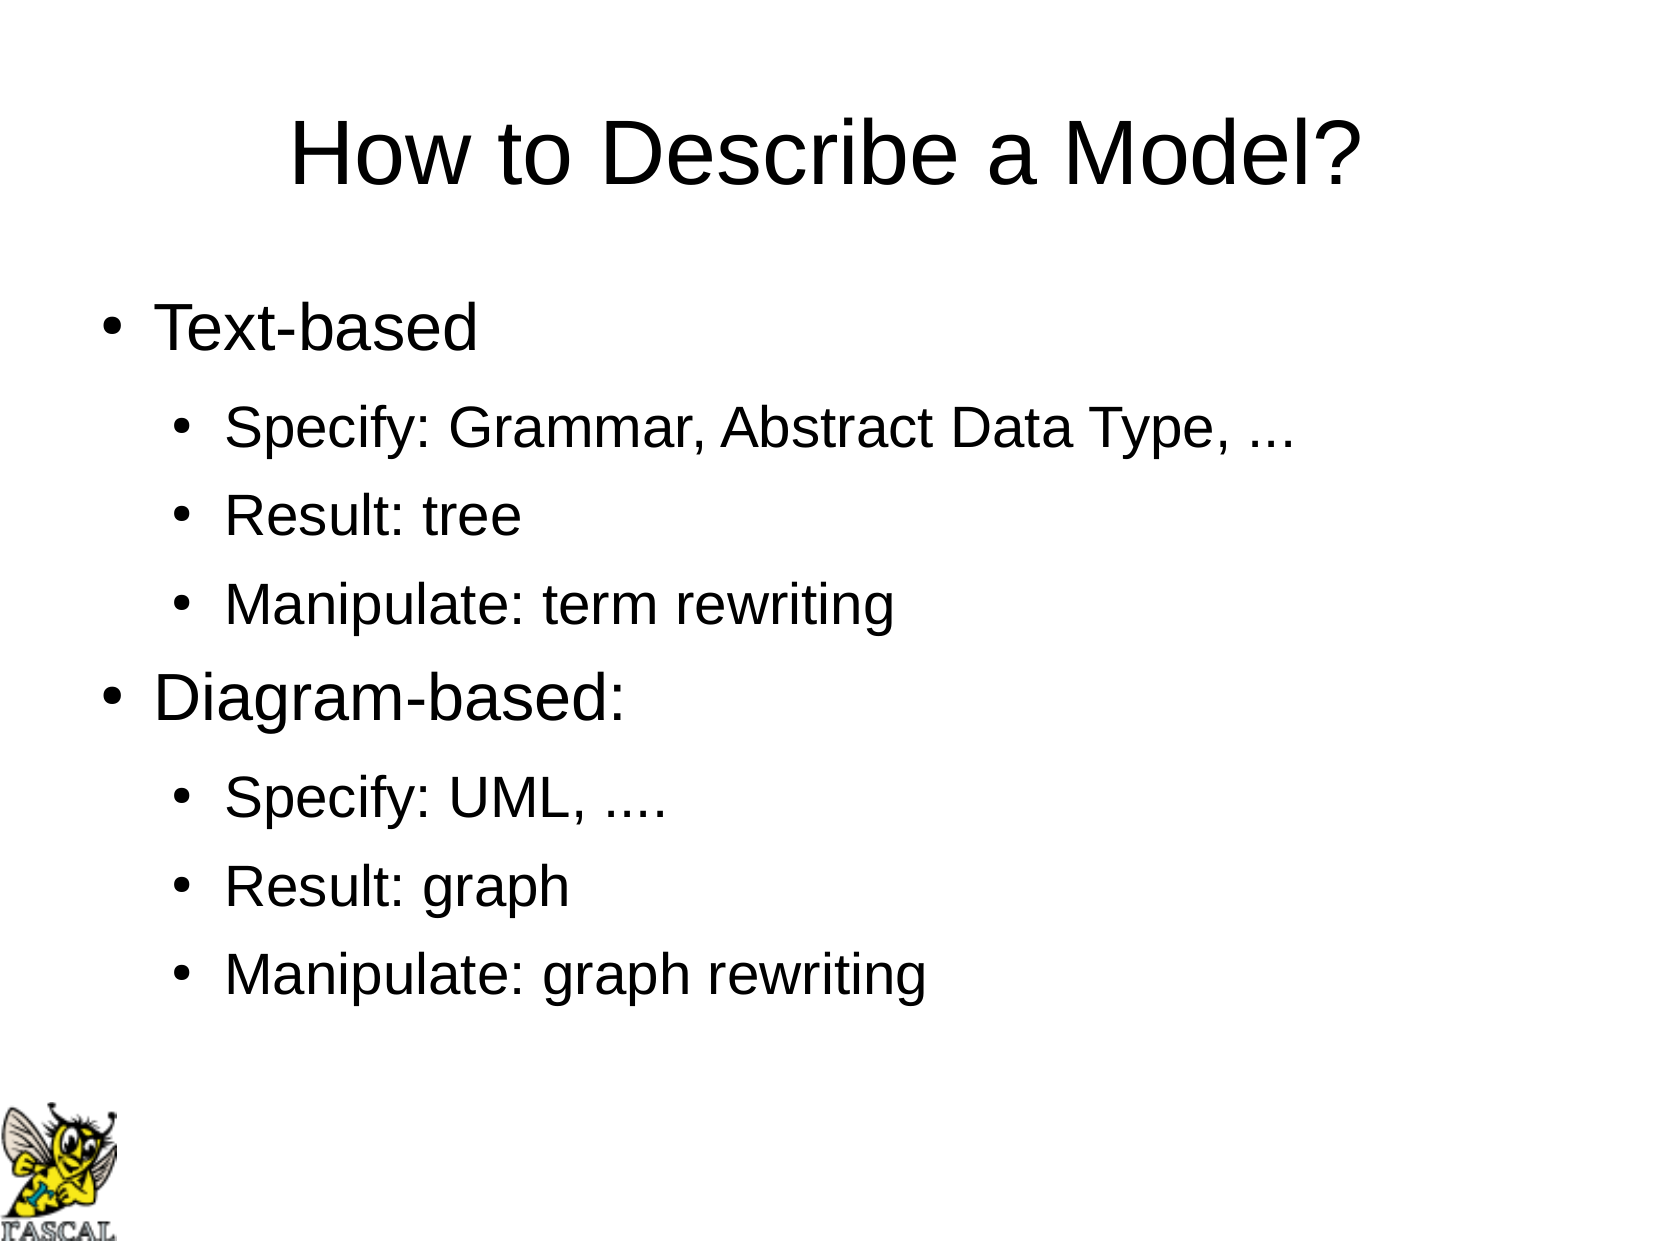

# How to Describe a Model?
Text-based
Specify: Grammar, Abstract Data Type, ...
Result: tree
Manipulate: term rewriting
Diagram-based:
Specify: UML, ....
Result: graph
Manipulate: graph rewriting